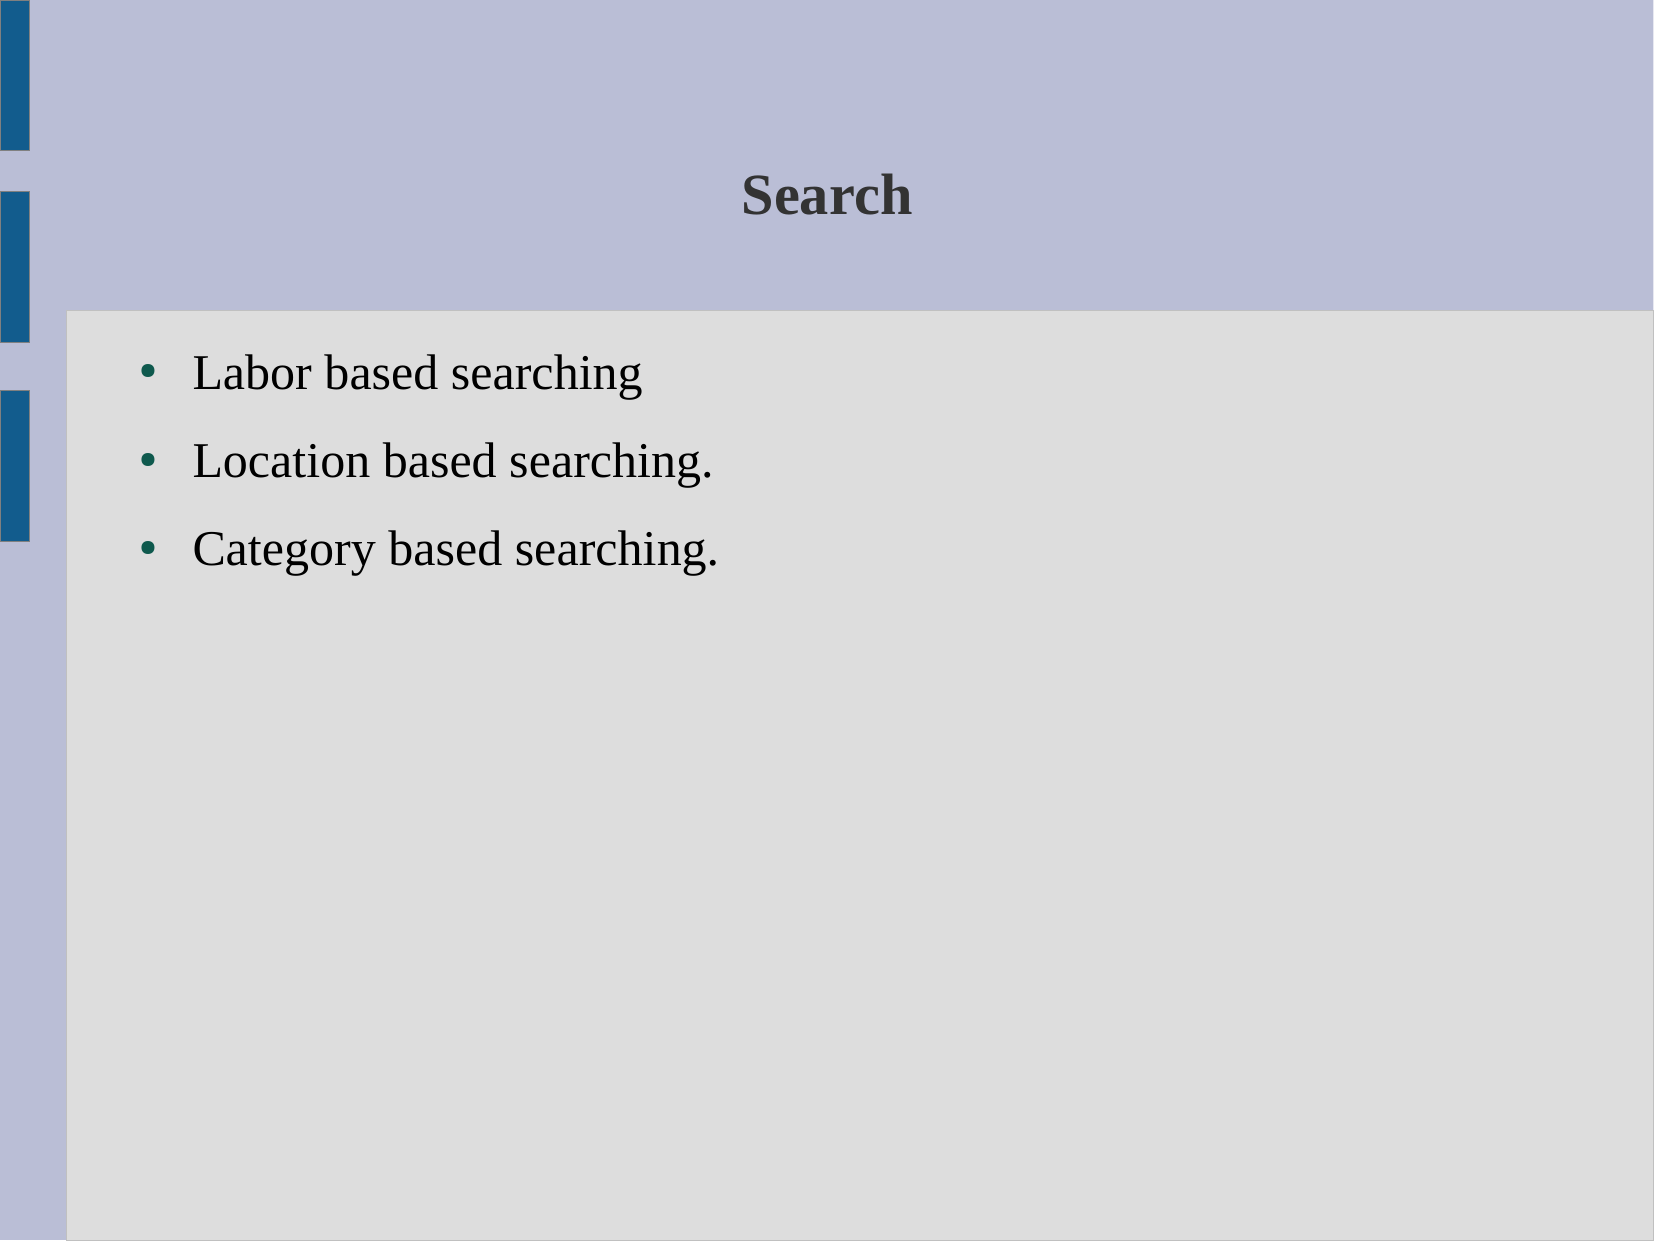

# Search
Labor based searching
Location based searching.
Category based searching.